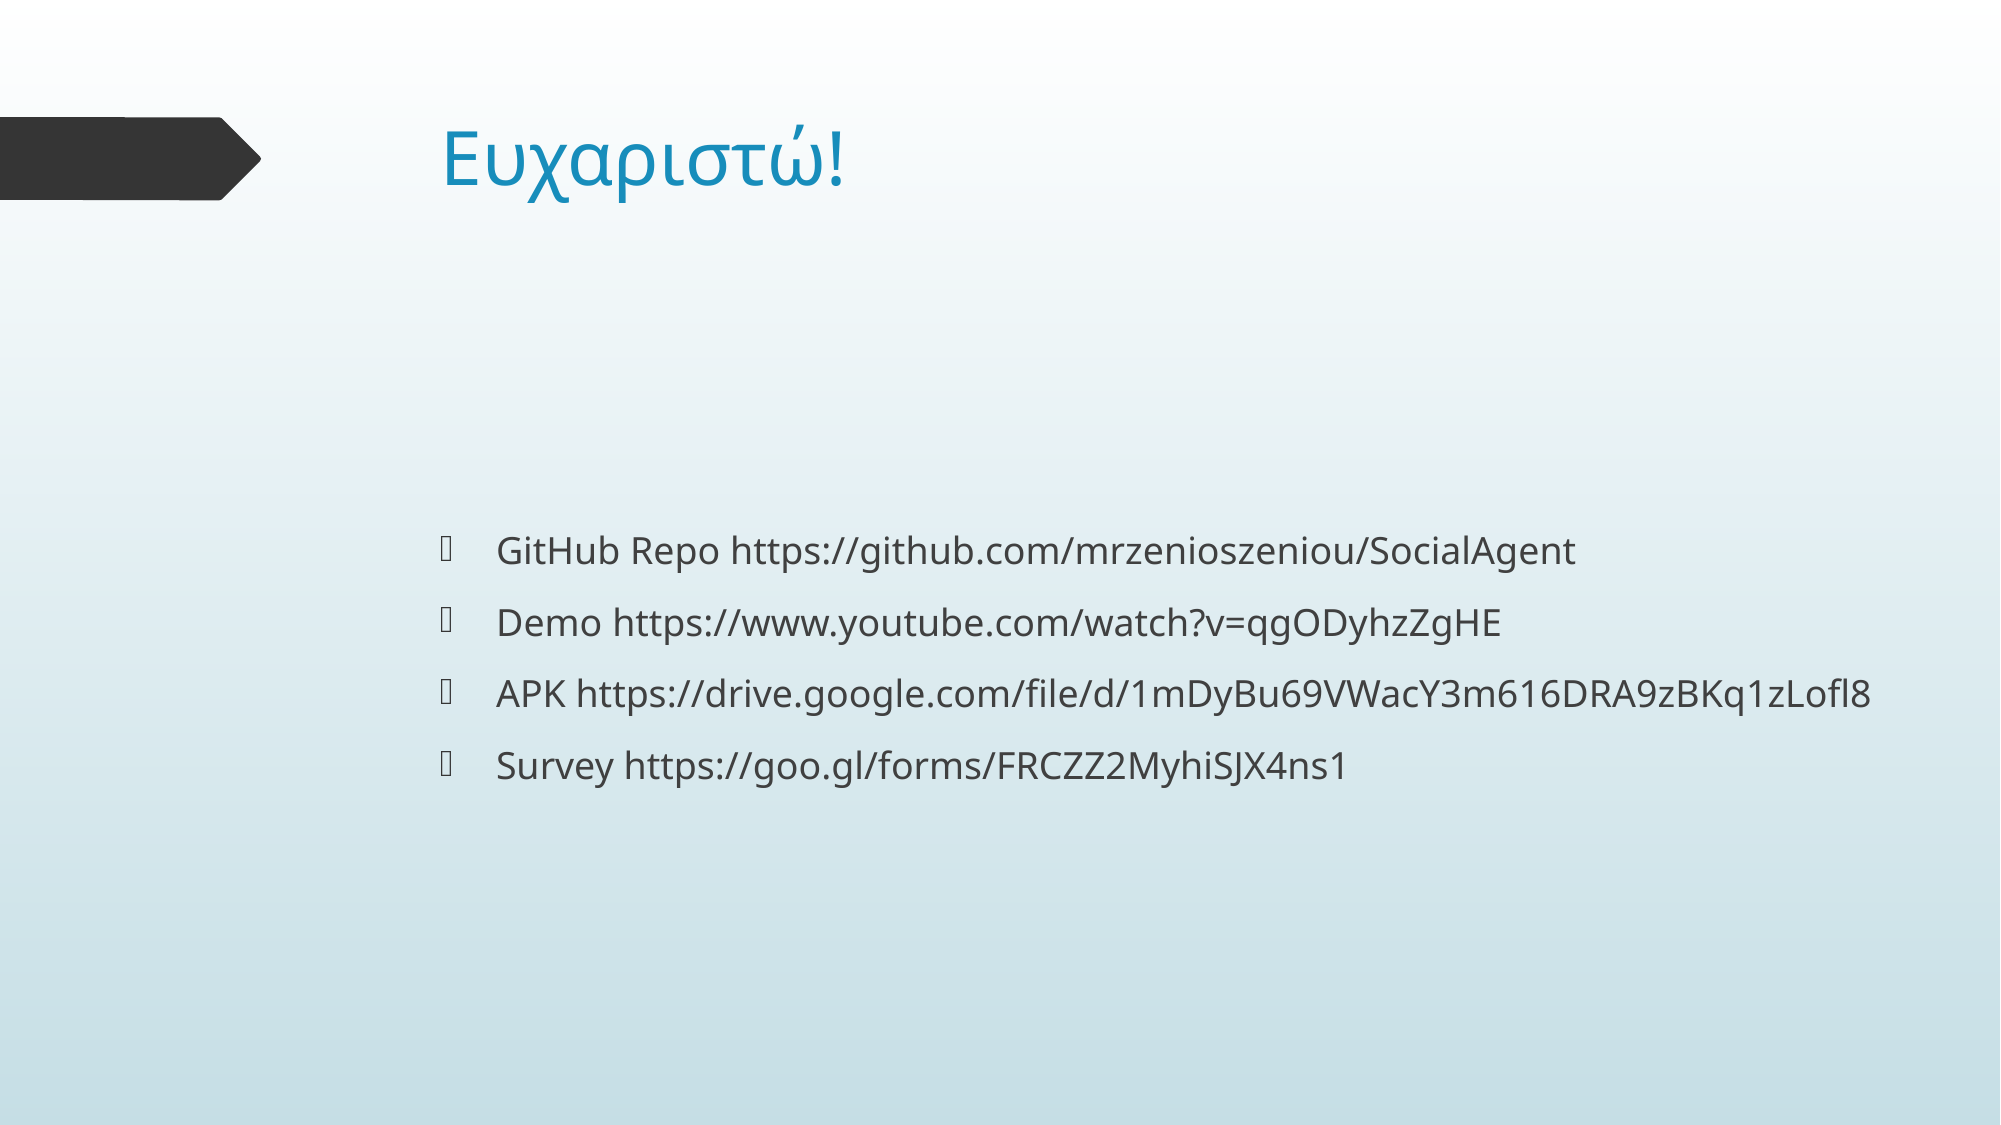

# Ευχαριστώ!
GitHub Repo https://github.com/mrzenioszeniou/SocialAgent
Demo https://www.youtube.com/watch?v=qgODyhzZgHE
APK https://drive.google.com/file/d/1mDyBu69VWacY3m616DRA9zBKq1zLofl8
Survey https://goo.gl/forms/FRCZZ2MyhiSJX4ns1